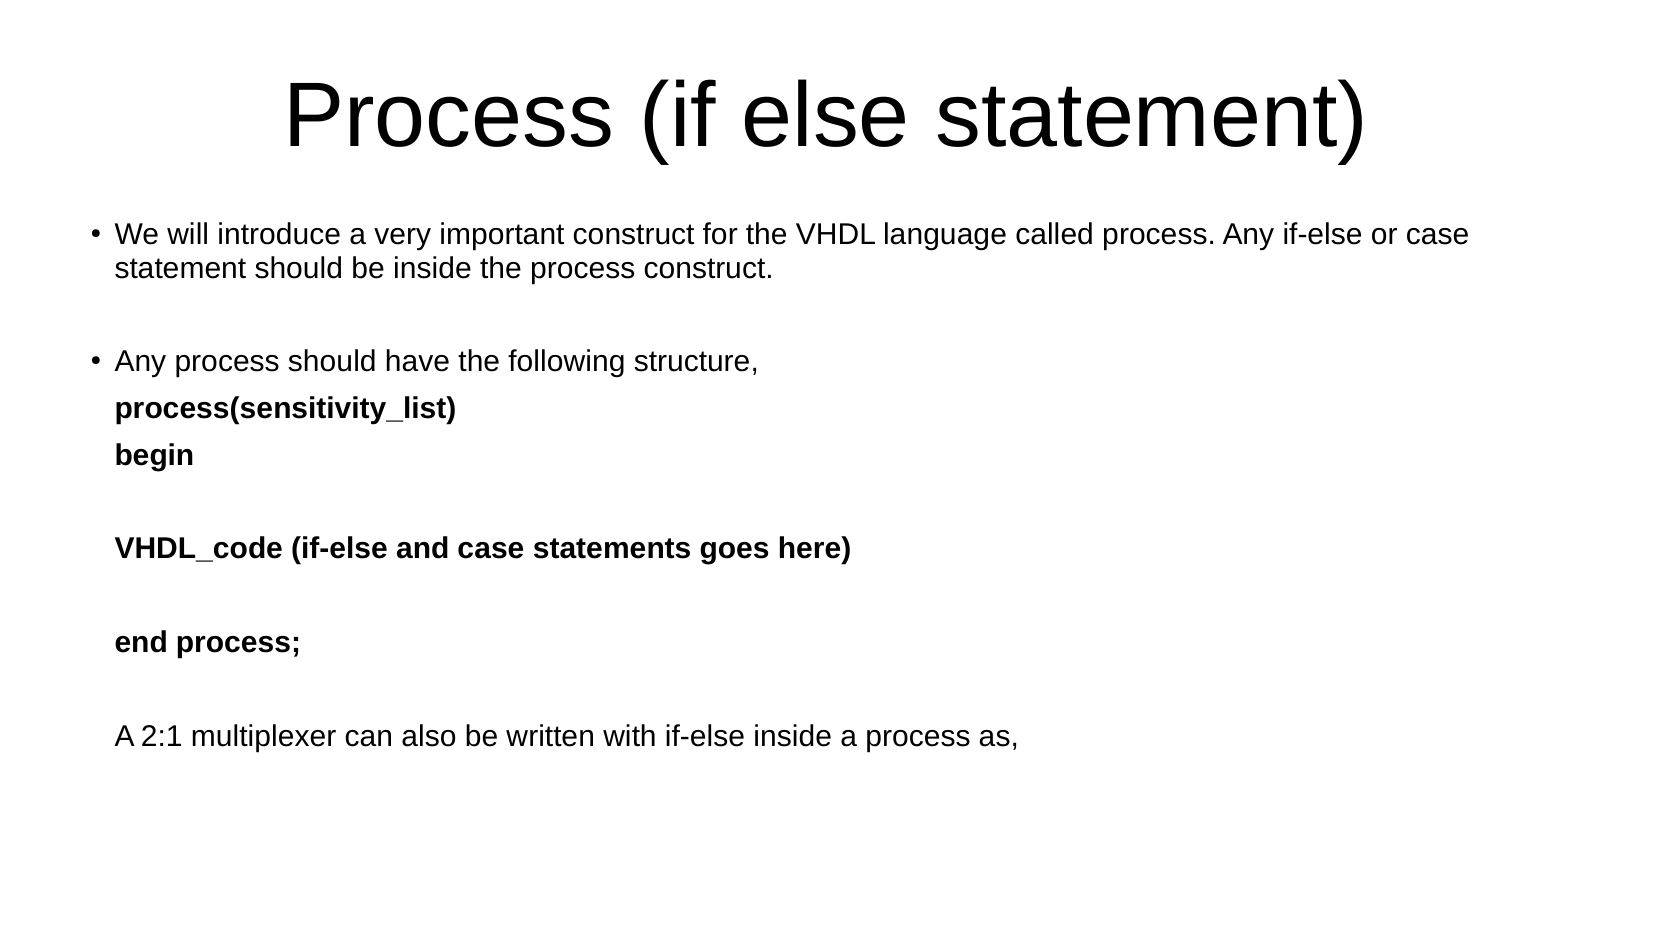

# Process (if else statement)
We will introduce a very important construct for the VHDL language called process. Any if-else or case statement should be inside the process construct.
Any process should have the following structure,
process(sensitivity_list)
begin
VHDL_code (if-else and case statements goes here)
end process;
A 2:1 multiplexer can also be written with if-else inside a process as,